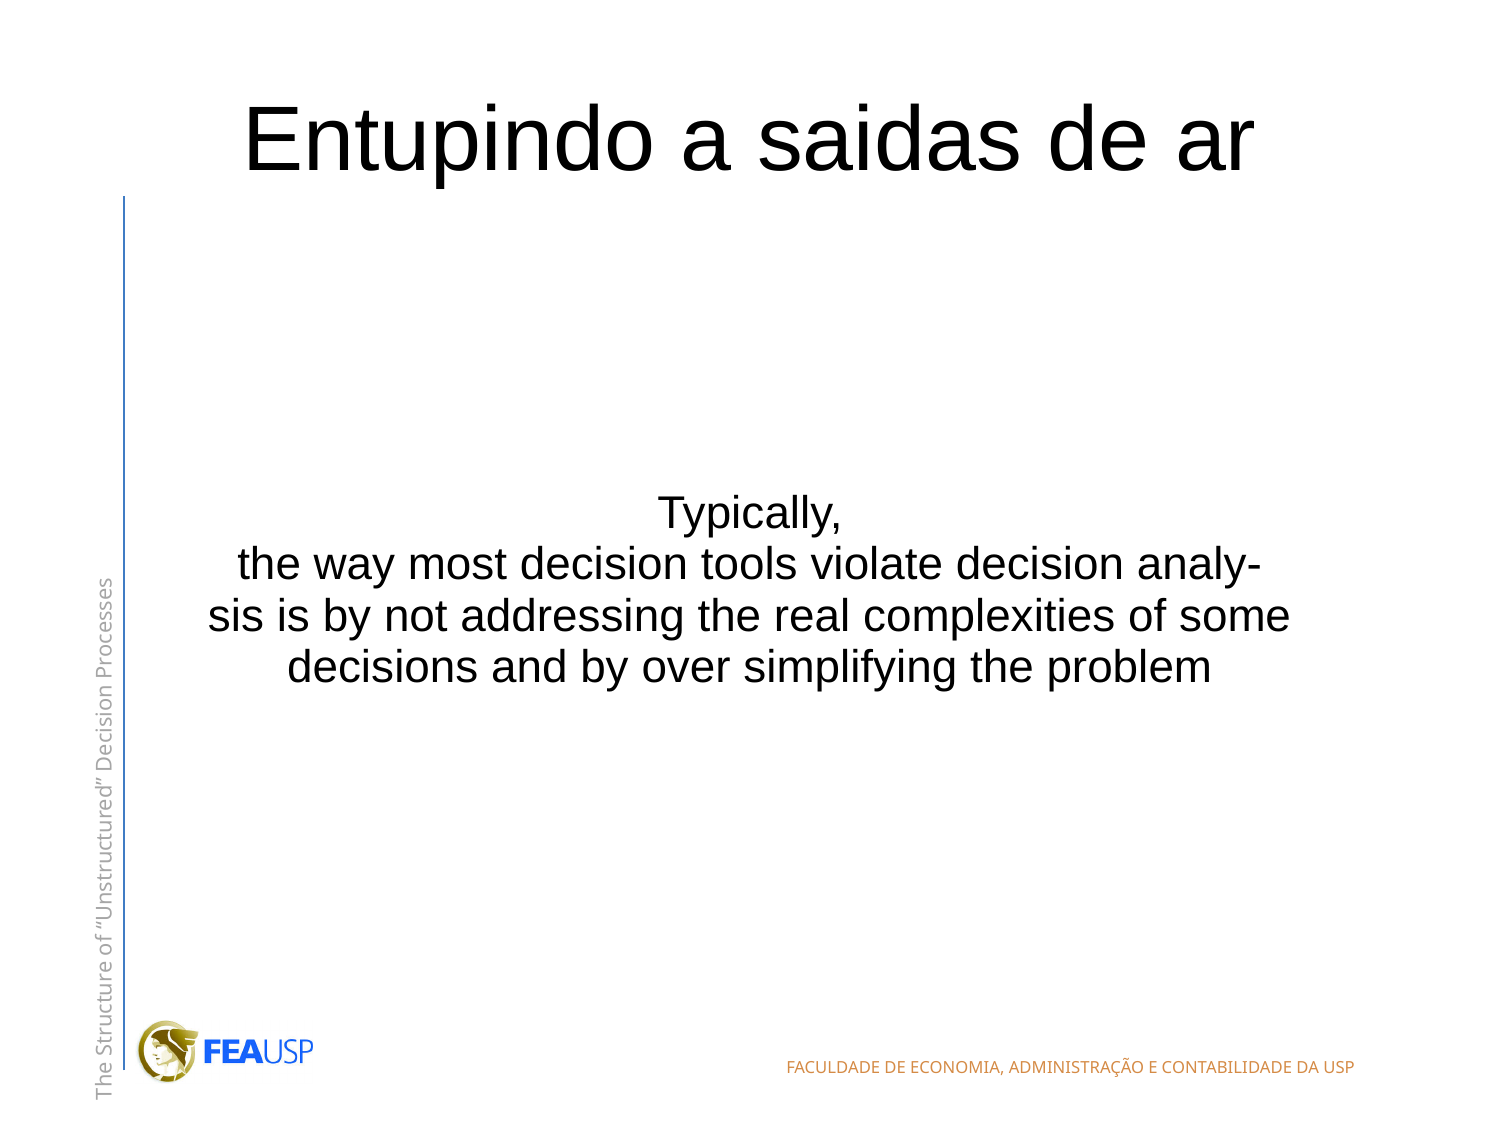

# Entupindo a saidas de ar
Typically,
the way most decision tools violate decision analy-
sis is by not addressing the real complexities of some
decisions and by over simplifying the problem